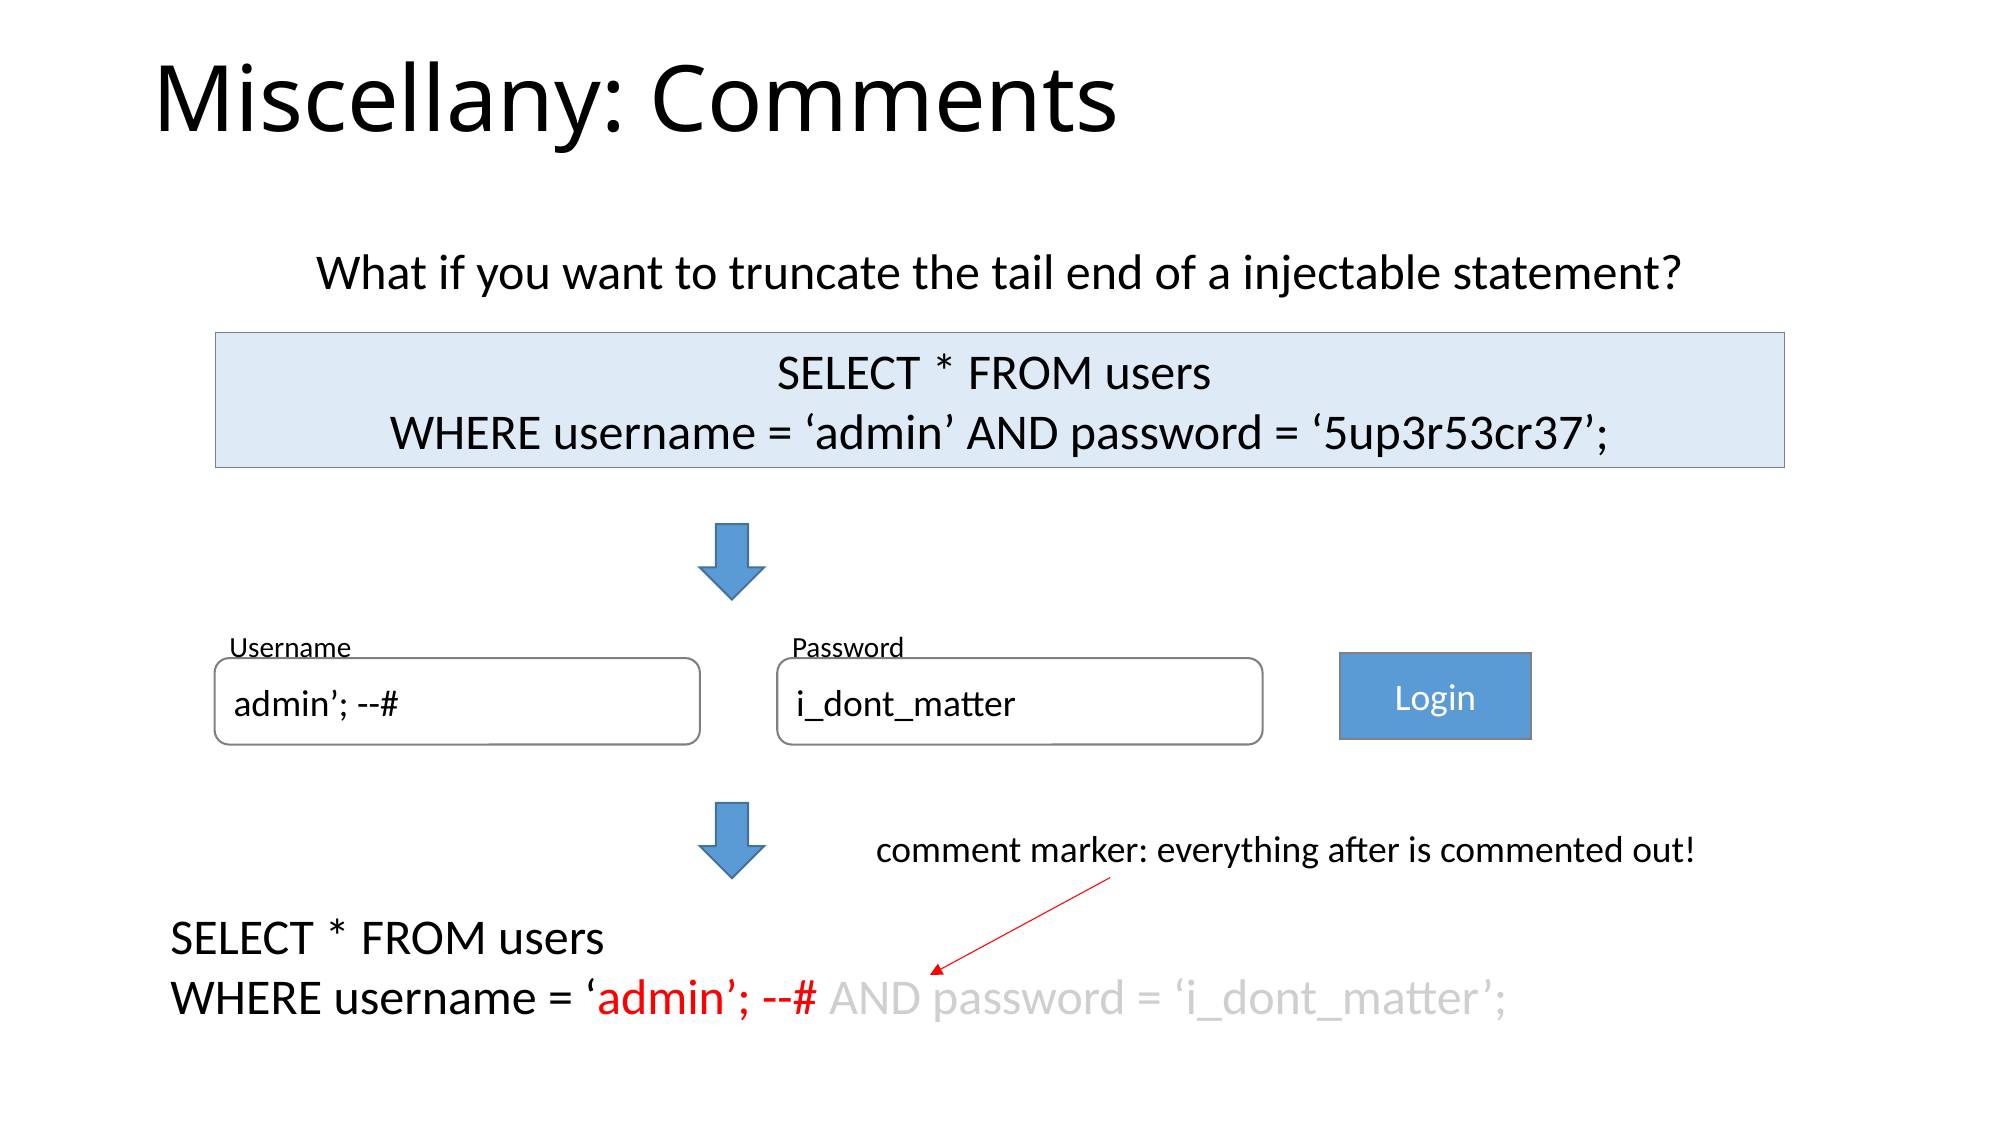

# Miscellany: Comments
What if you want to truncate the tail end of a injectable statement?
SELECT * FROM users
WHERE username = ‘admin’ AND password = ‘5up3r53cr37’;
Username
Password
Login
admin’; --#
i_dont_matter
comment marker: everything after is commented out!
SELECT * FROM users
WHERE username = ‘admin’; --# AND password = ‘i_dont_matter’;